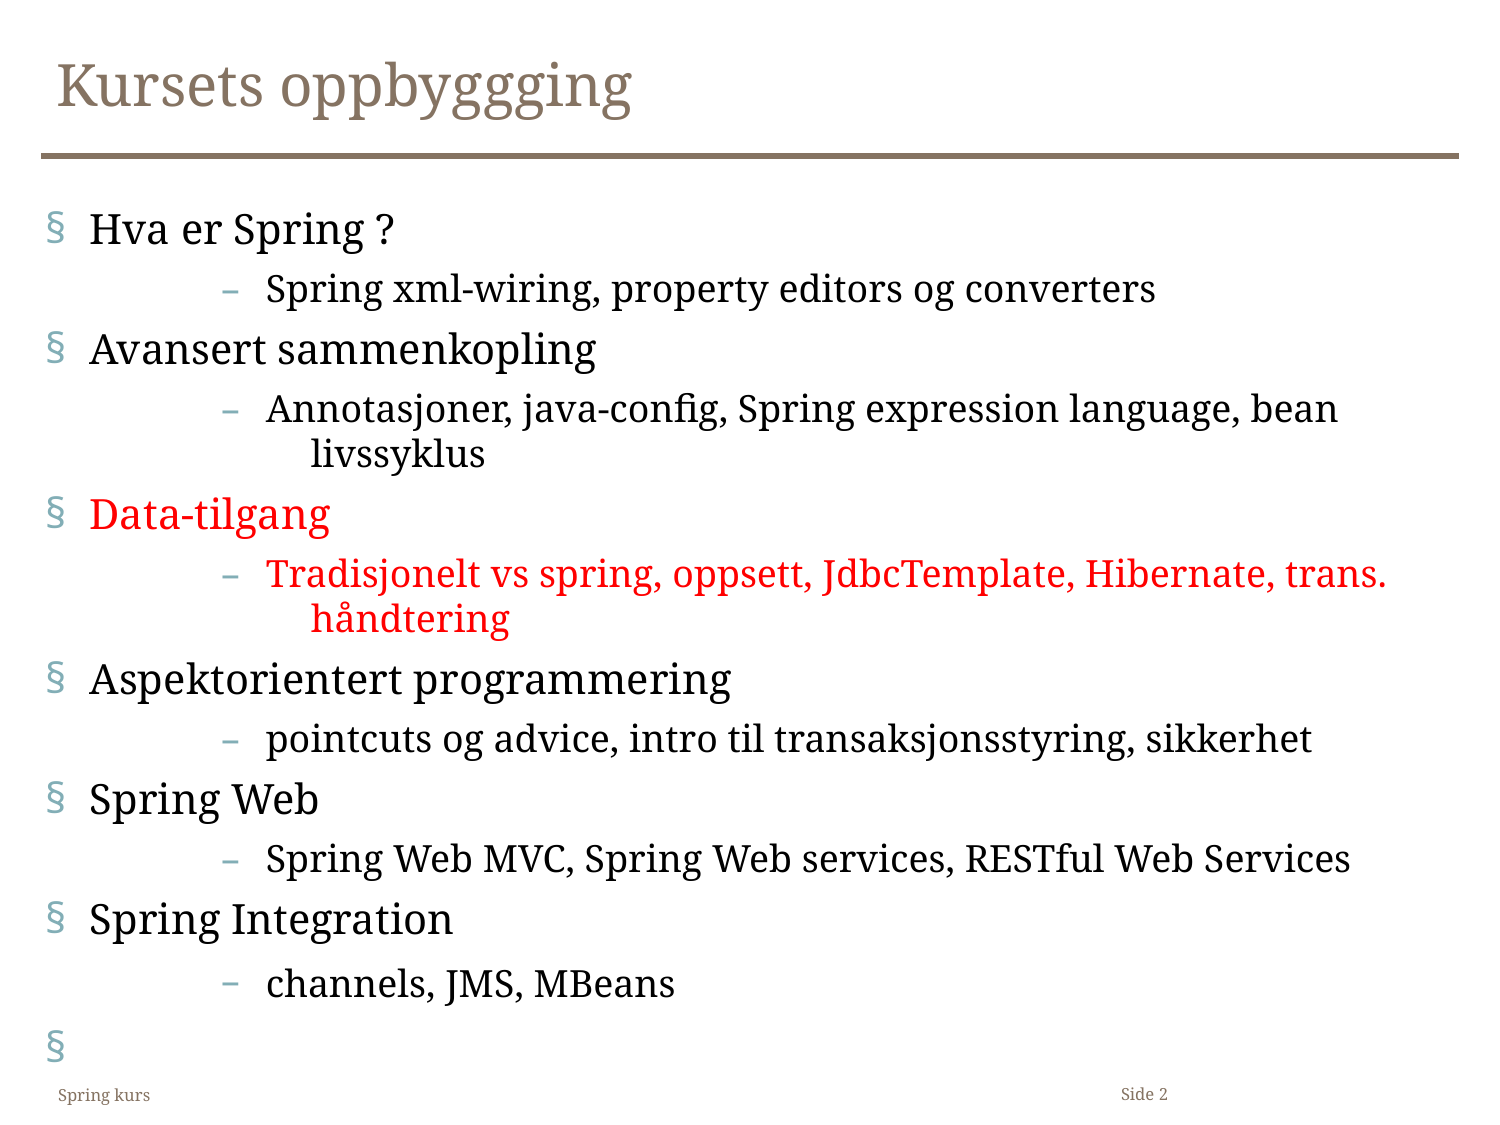

# Kursets oppbyggging
Hva er Spring ?
Spring xml-wiring, property editors og converters
Avansert sammenkopling
Annotasjoner, java-config, Spring expression language, bean livssyklus
Data-tilgang
Tradisjonelt vs spring, oppsett, JdbcTemplate, Hibernate, trans. håndtering
Aspektorientert programmering
pointcuts og advice, intro til transaksjonsstyring, sikkerhet
Spring Web
Spring Web MVC, Spring Web services, RESTful Web Services
Spring Integration
channels, JMS, MBeans
Spring kurs
Side